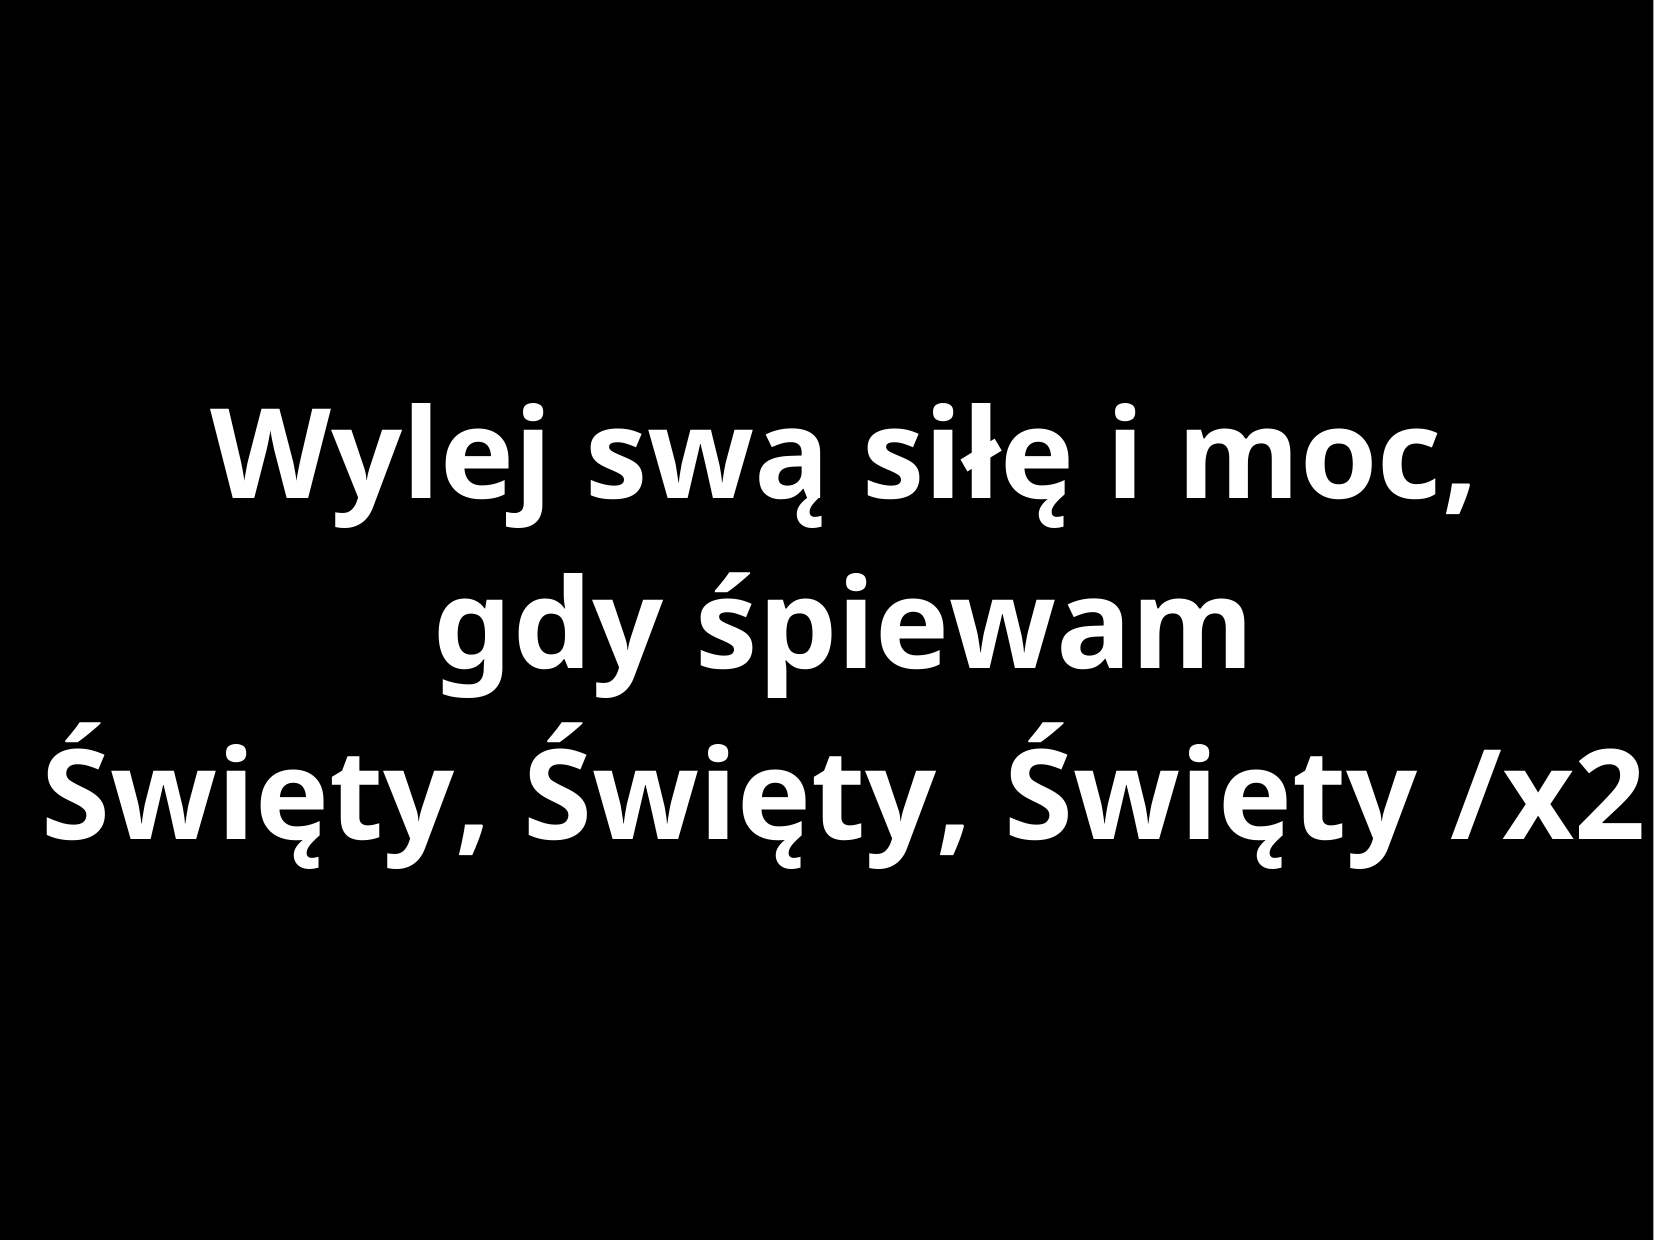

# Wylej swą siłę i moc,
gdy śpiewam
Święty, Święty, Święty /x2